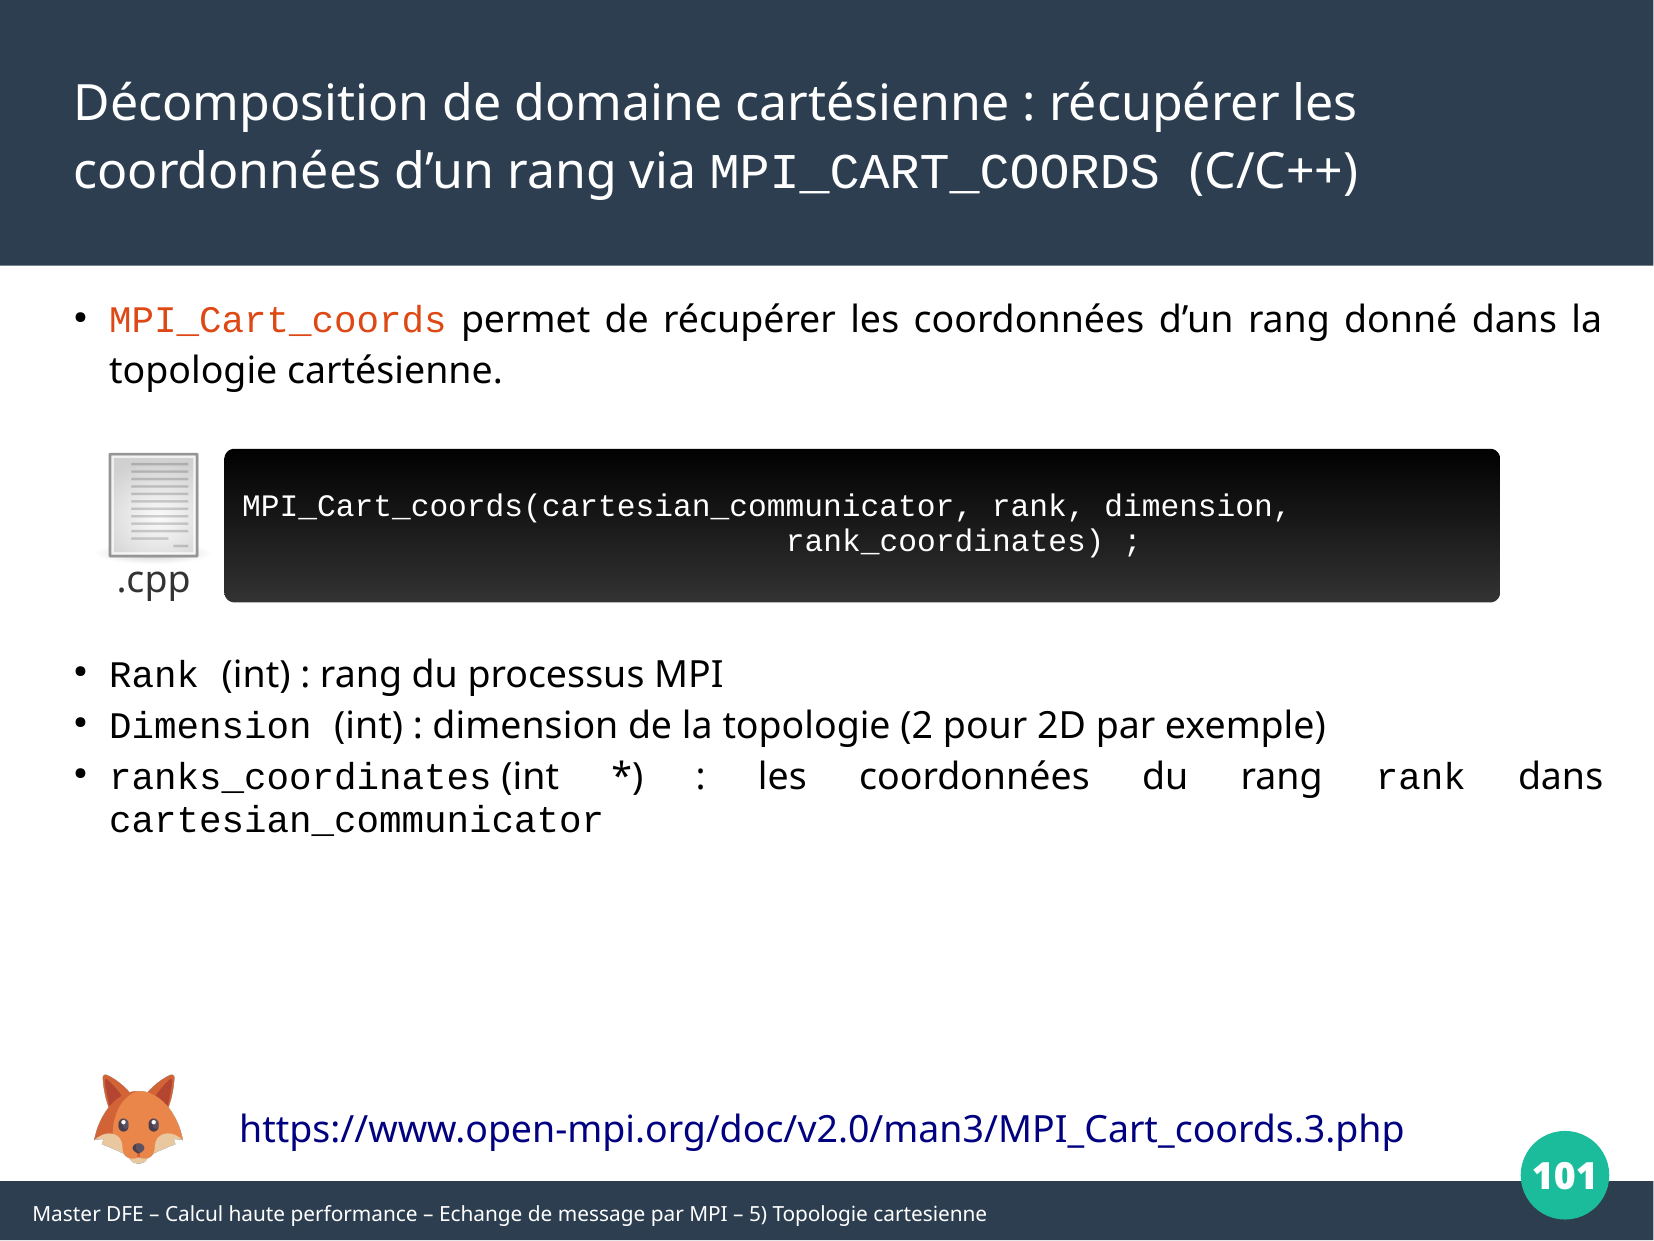

Décomposition de domaine cartésienne : récupérer les coordonnées d’un rang via MPI_CART_COORDS (C/C++)
MPI_Cart_coords permet de récupérer les coordonnées d’un rang donné dans la topologie cartésienne.
MPI_Cart_coords(cartesian_communicator, rank, dimension,
 rank_coordinates) ;
.cpp
Rank (int) : rang du processus MPI
Dimension (int) : dimension de la topologie (2 pour 2D par exemple)
ranks_coordinates (int *) : les coordonnées du rang rank dans cartesian_communicator
https://www.open-mpi.org/doc/v2.0/man3/MPI_Cart_coords.3.php
101
Master DFE – Calcul haute performance – Echange de message par MPI – 5) Topologie cartesienne